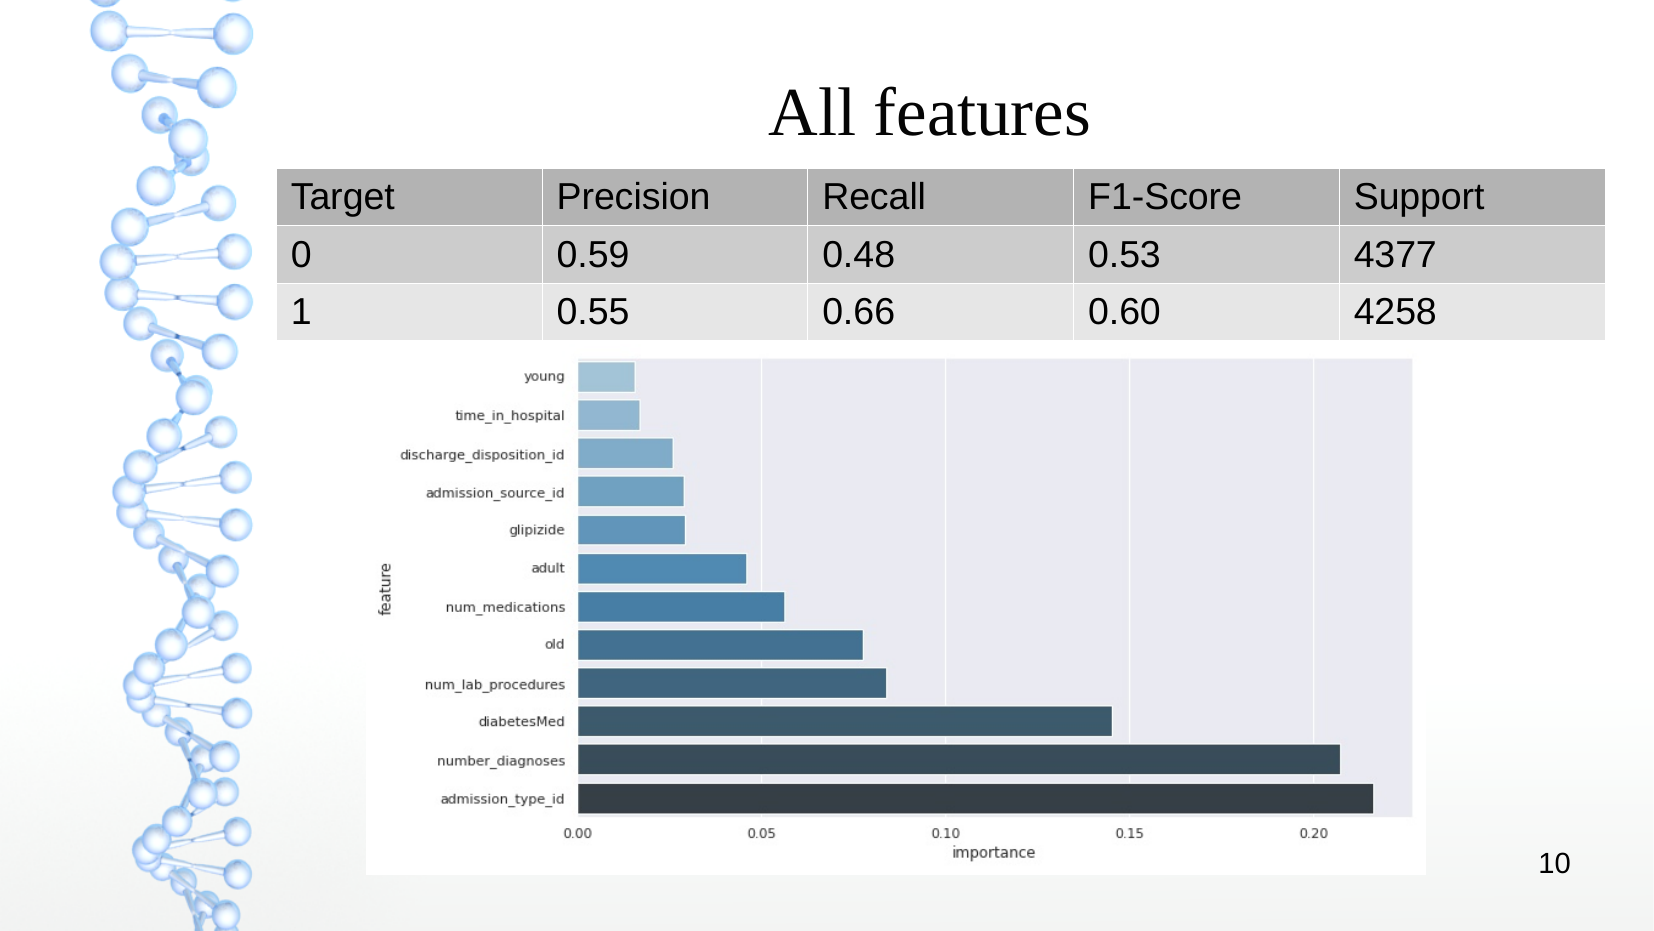

# All features
| Target | Precision | Recall | F1-Score | Support |
| --- | --- | --- | --- | --- |
| 0 | 0.59 | 0.48 | 0.53 | 4377 |
| 1 | 0.55 | 0.66 | 0.60 | 4258 |
10